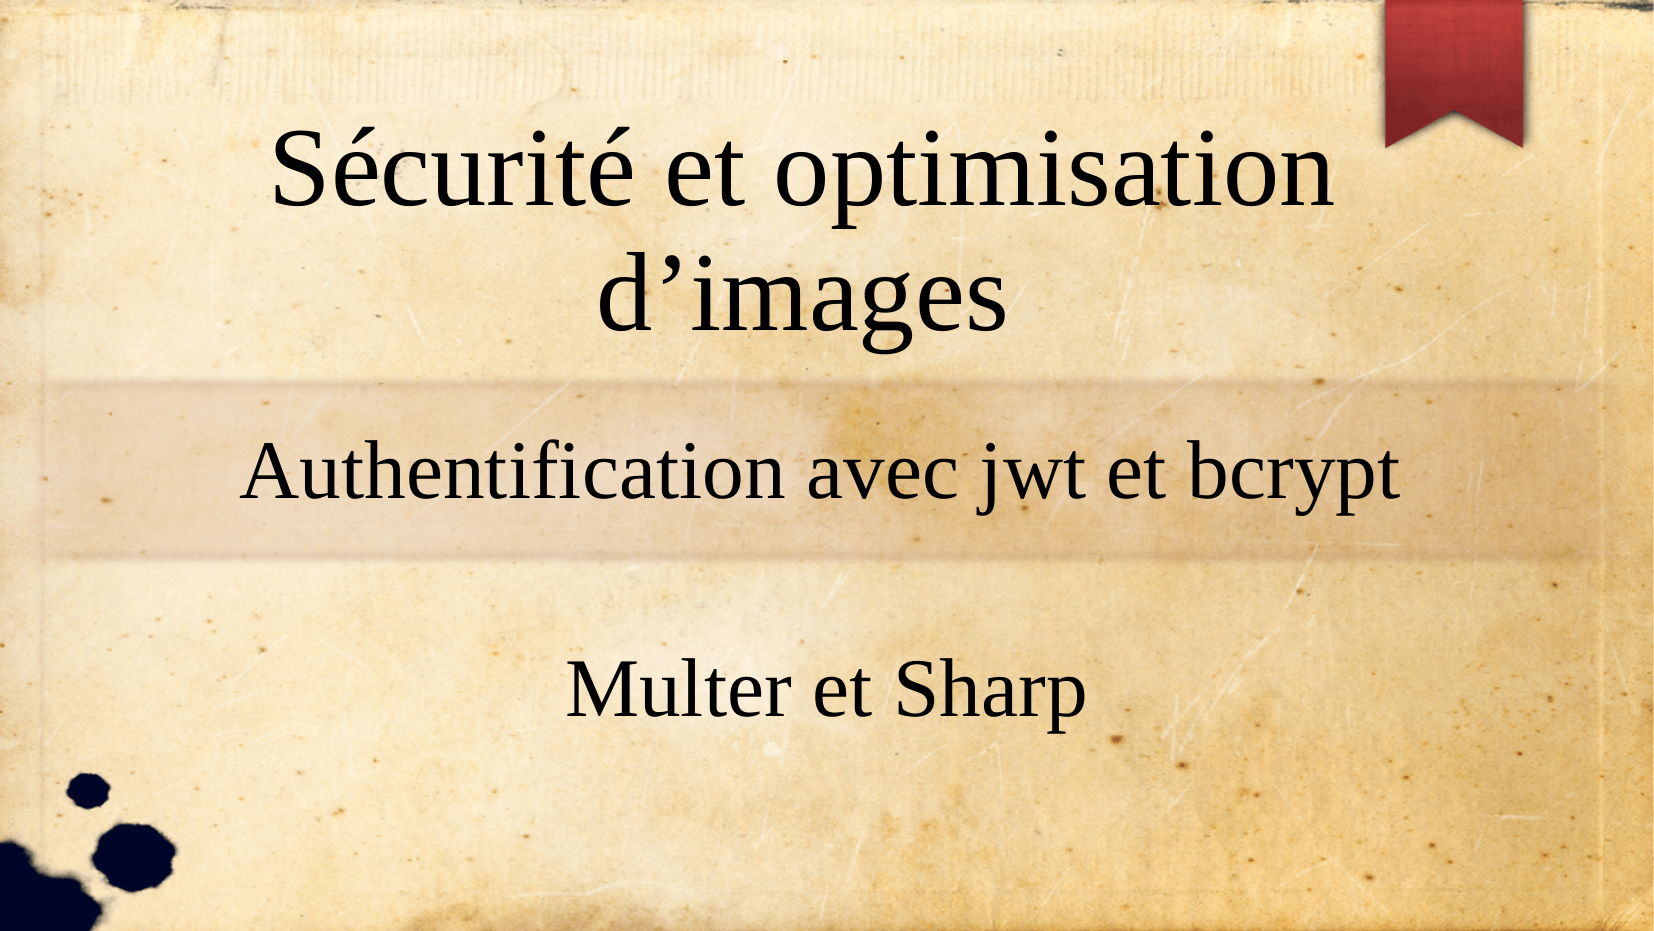

# Sécurité et optimisation d’images
Authentification avec jwt et bcrypt
Multer et Sharp